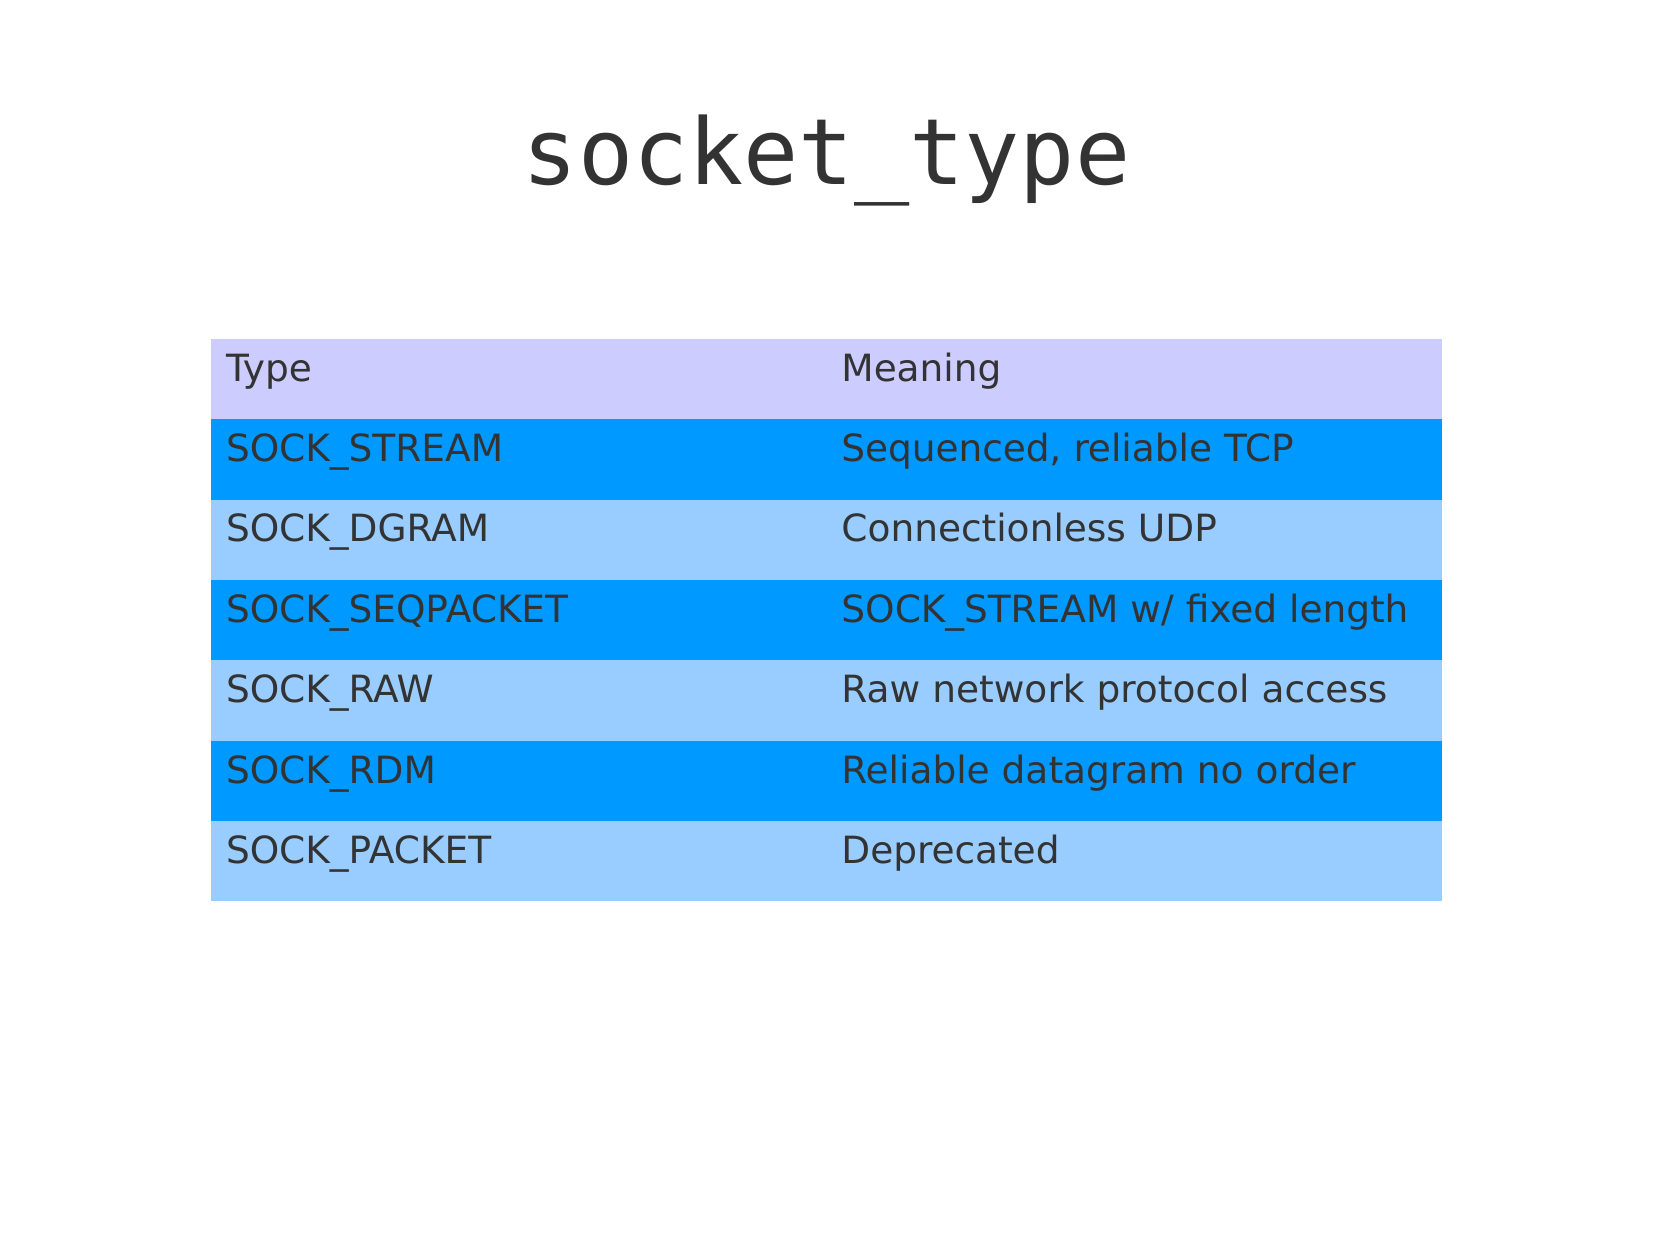

# socket_type
| Type | Meaning |
| --- | --- |
| SOCK\_STREAM | Sequenced, reliable TCP |
| SOCK\_DGRAM | Connectionless UDP |
| SOCK\_SEQPACKET | SOCK\_STREAM w/ fixed length |
| SOCK\_RAW | Raw network protocol access |
| SOCK\_RDM | Reliable datagram no order |
| SOCK\_PACKET | Deprecated |